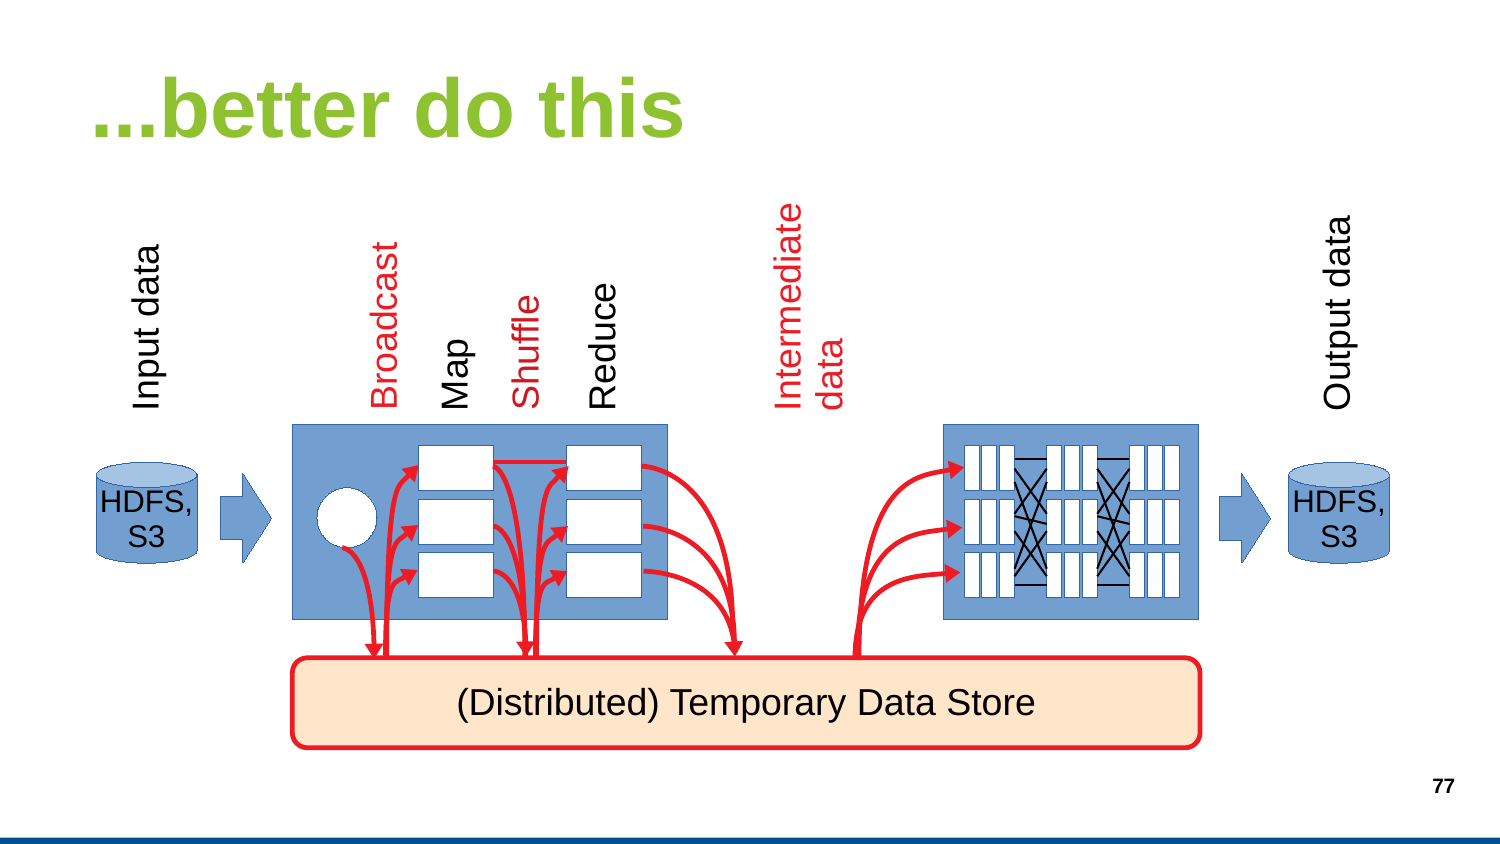

#
...better do this
Output data
Intermediate data
Broadcast
Shuffle
Map
Input data
Reduce
HDFS,
S3
HDFS,
S3
(Distributed) Temporary Data Store
77